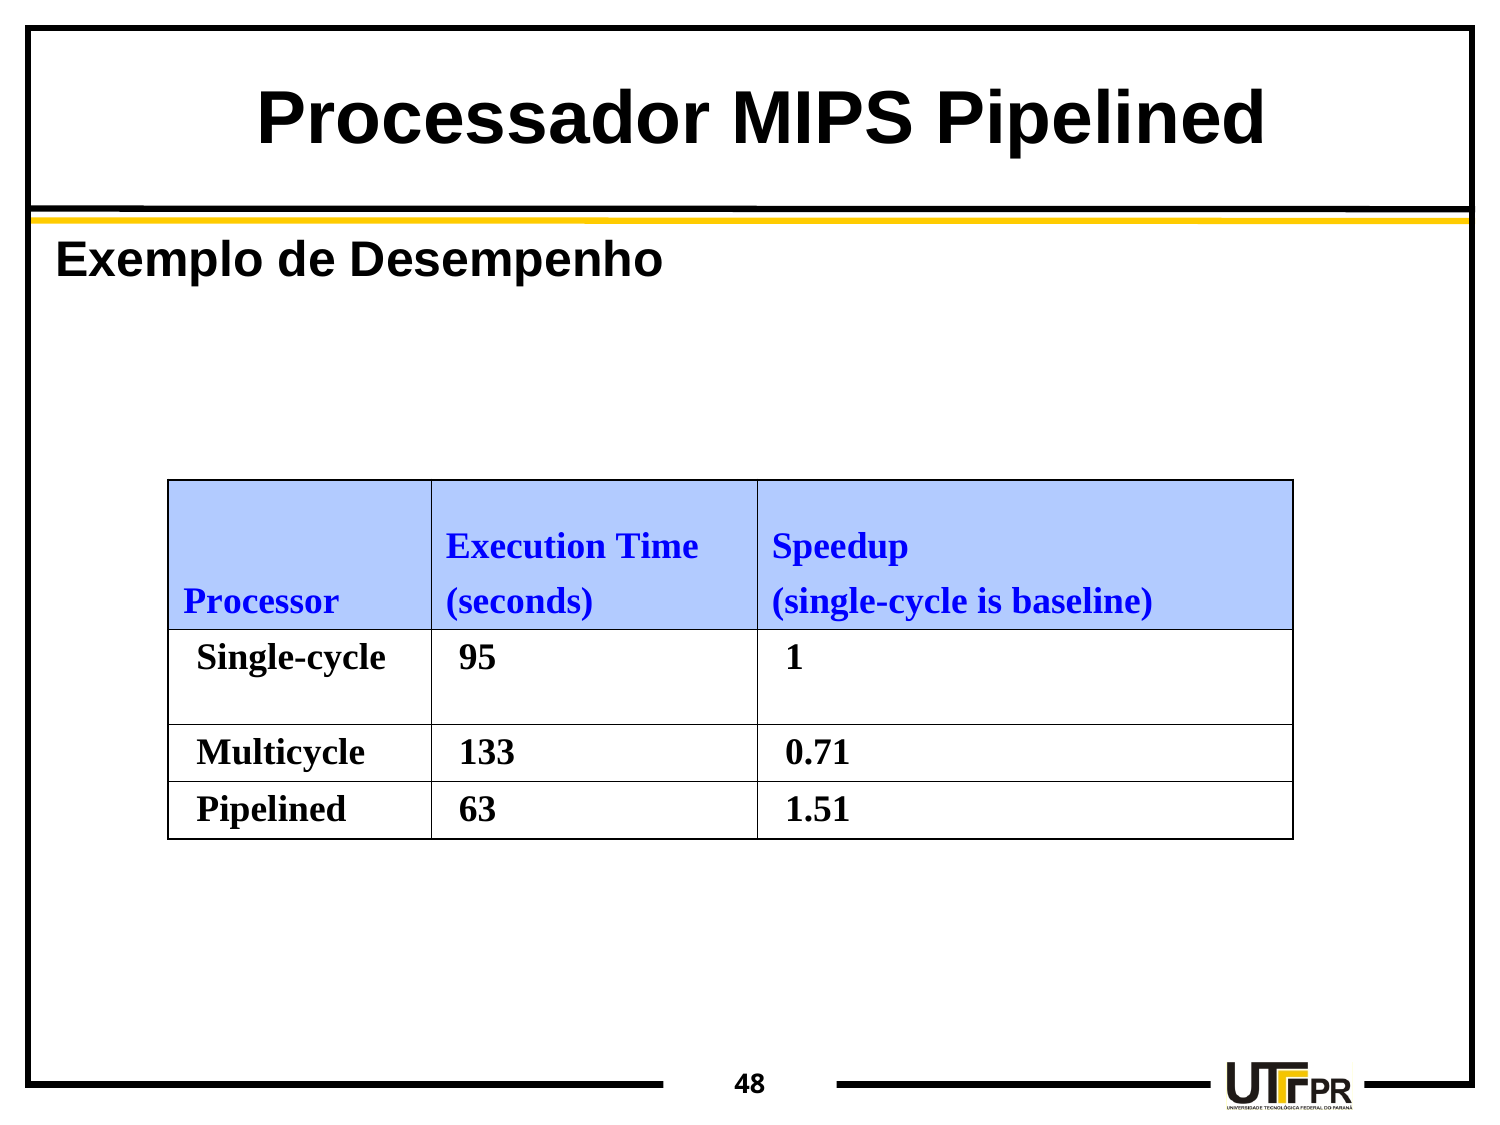

Processador MIPS Pipelined
# Exemplo de Desempenho
| Processor | Execution Time (seconds) | Speedup (single-cycle is baseline) |
| --- | --- | --- |
| Single-cycle | 95 | 1 |
| Multicycle | 133 | 0.71 |
| Pipelined | 63 | 1.51 |